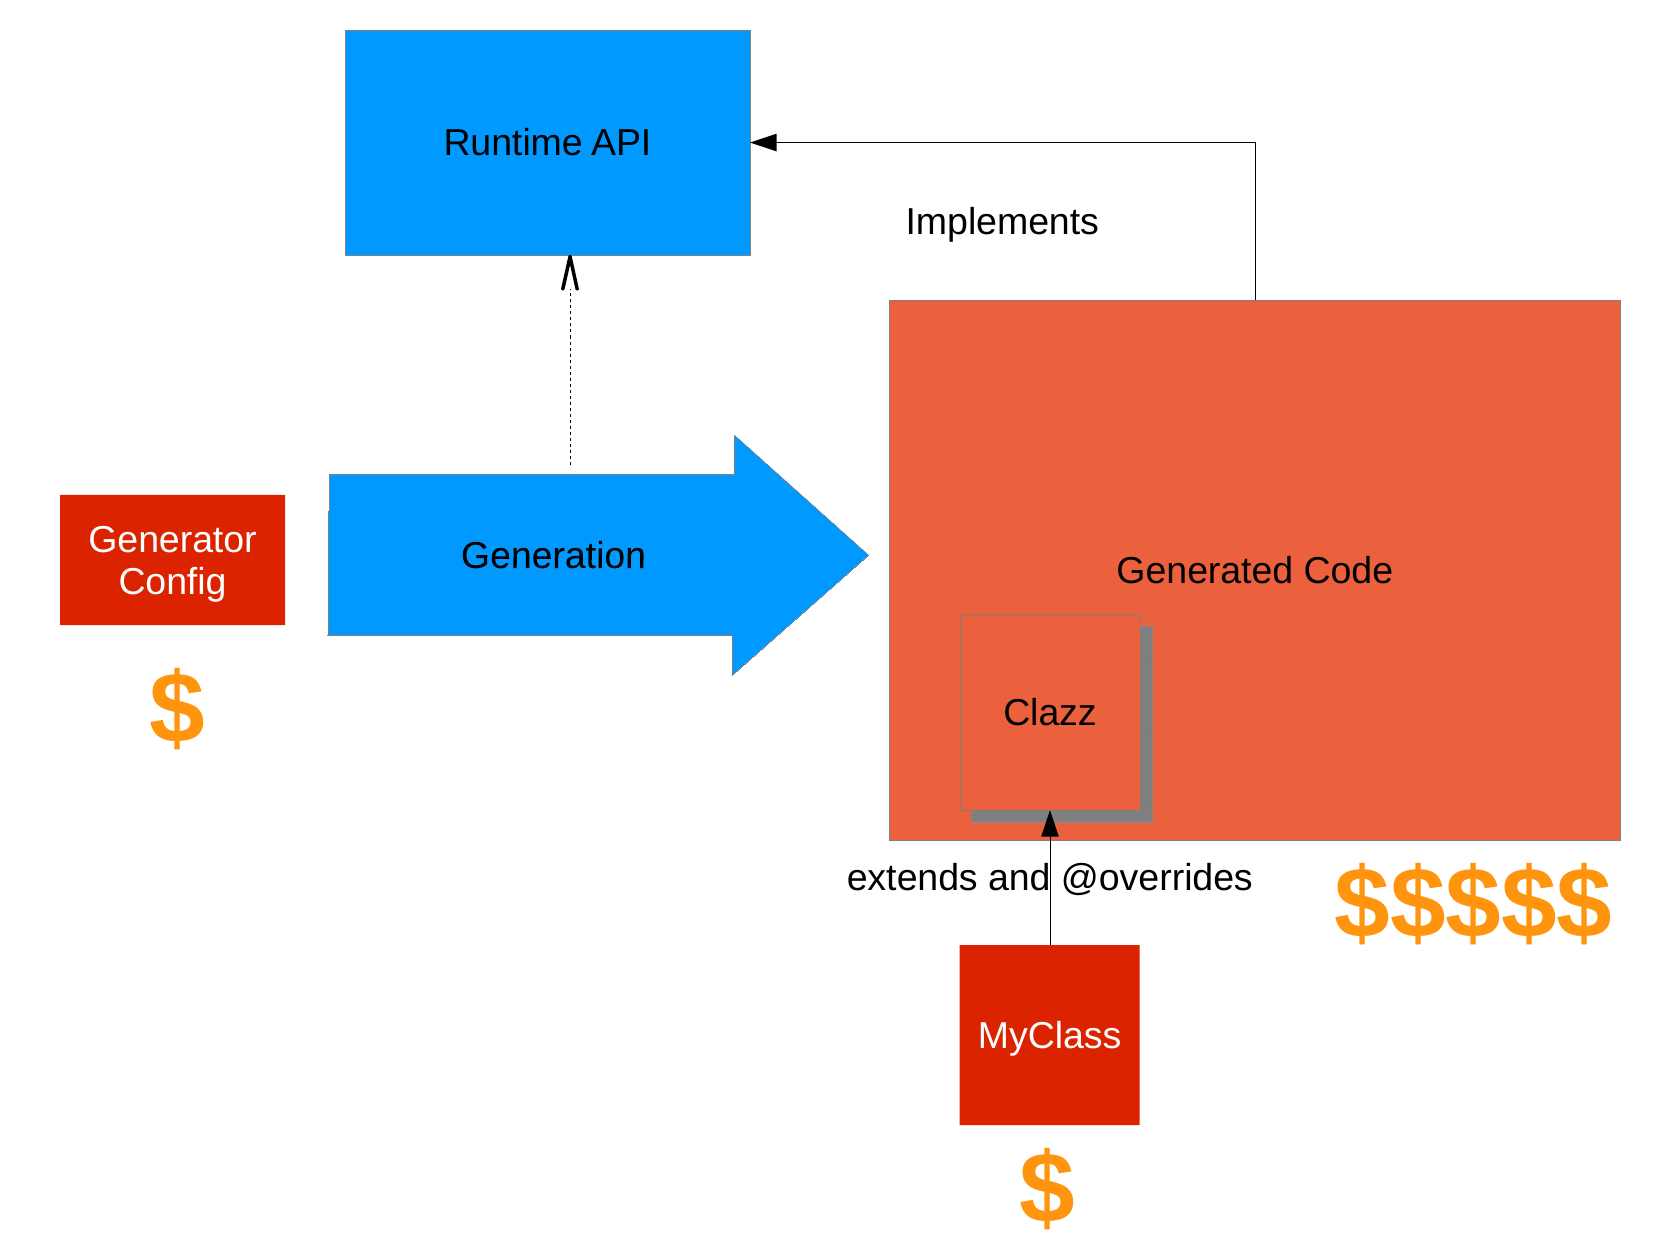

Runtime API
Generated Code
Generation
Generator
Config
Clazz
$
$$$$$
MyClass
$